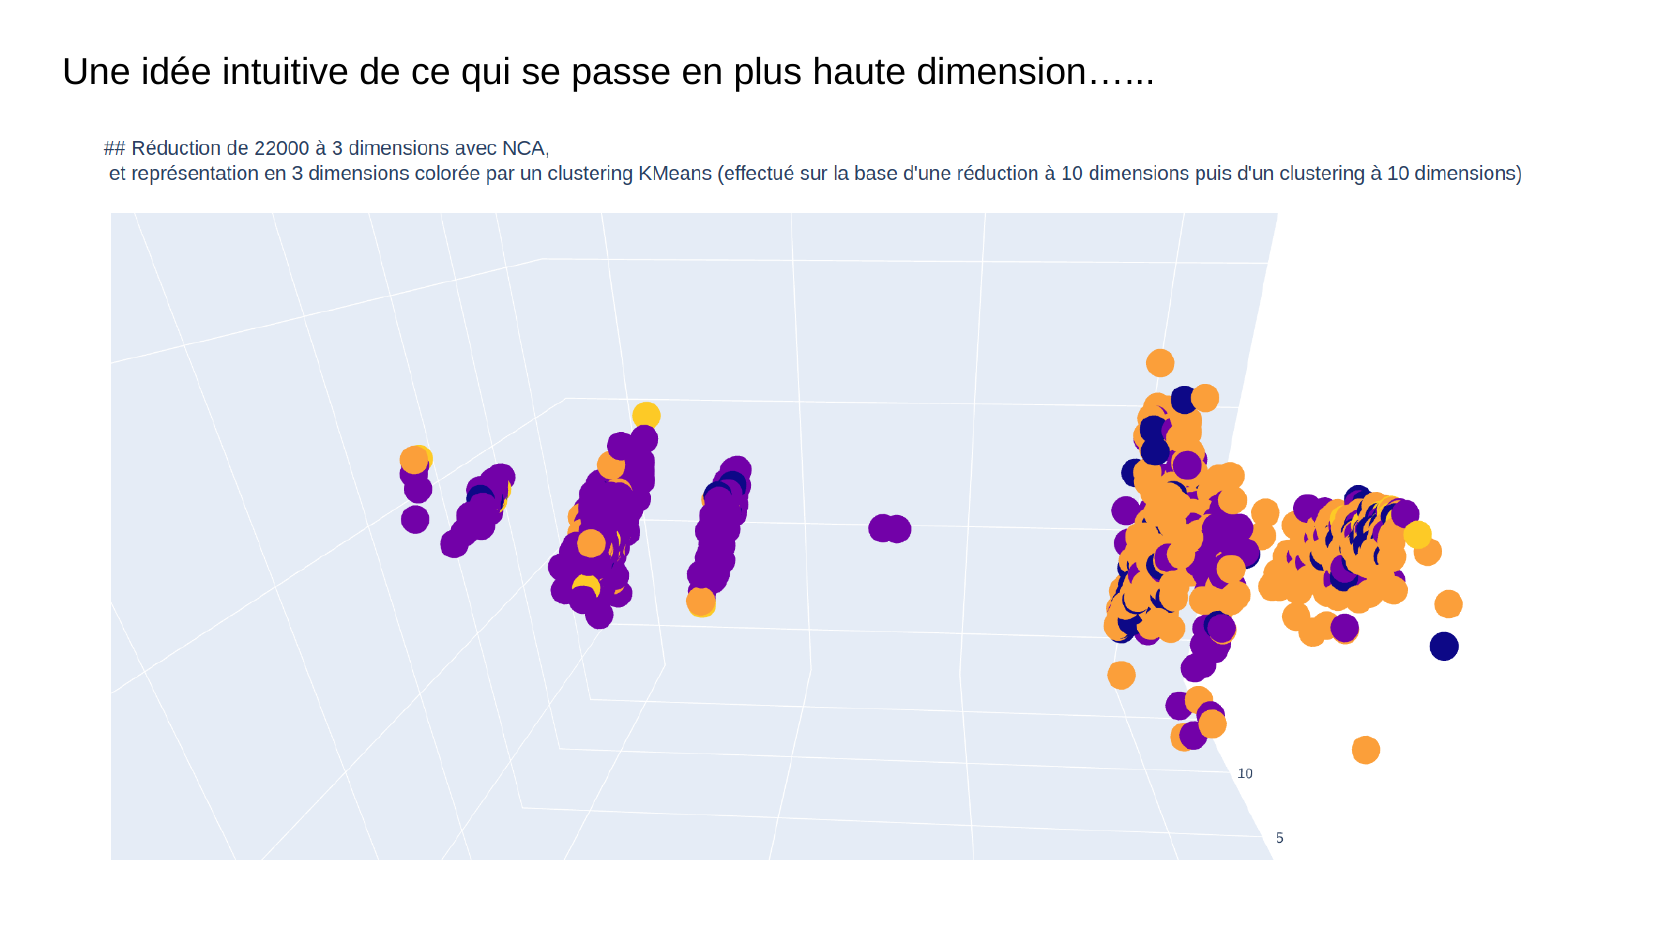

Une idée intuitive de ce qui se passe en plus haute dimension…...